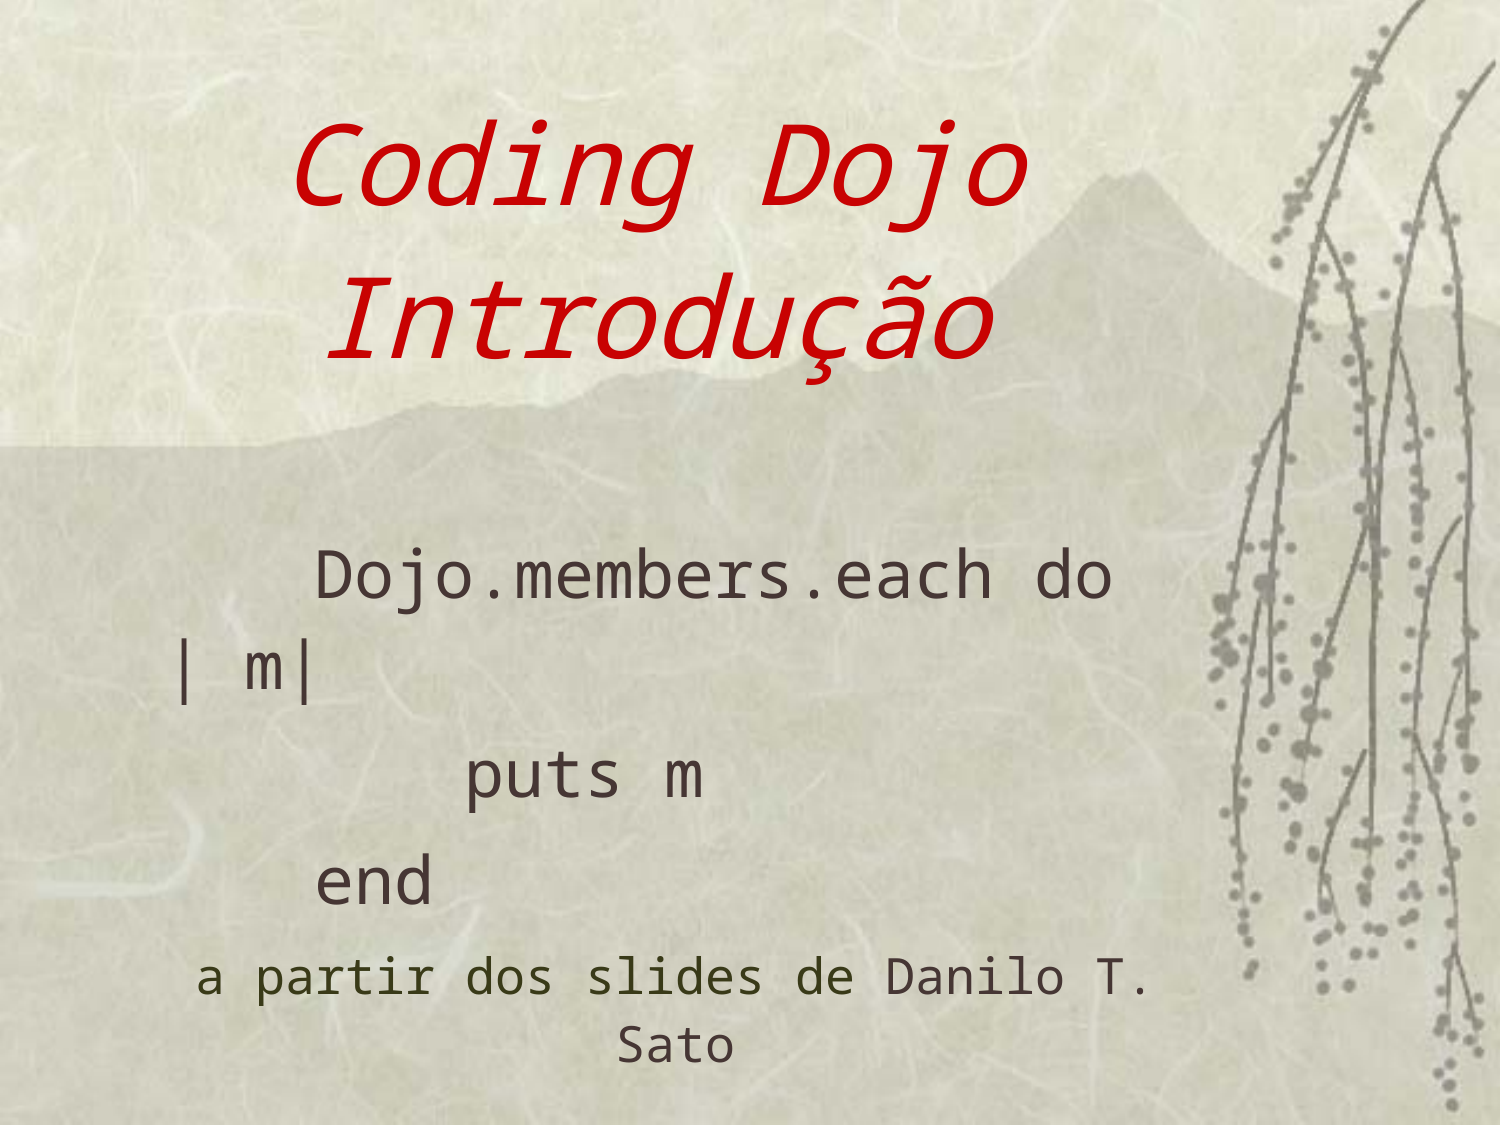

# Coding Dojo Introdução
	Dojo.members.each do | m|
		puts m
	end
a partir dos slides de Danilo T. Sato